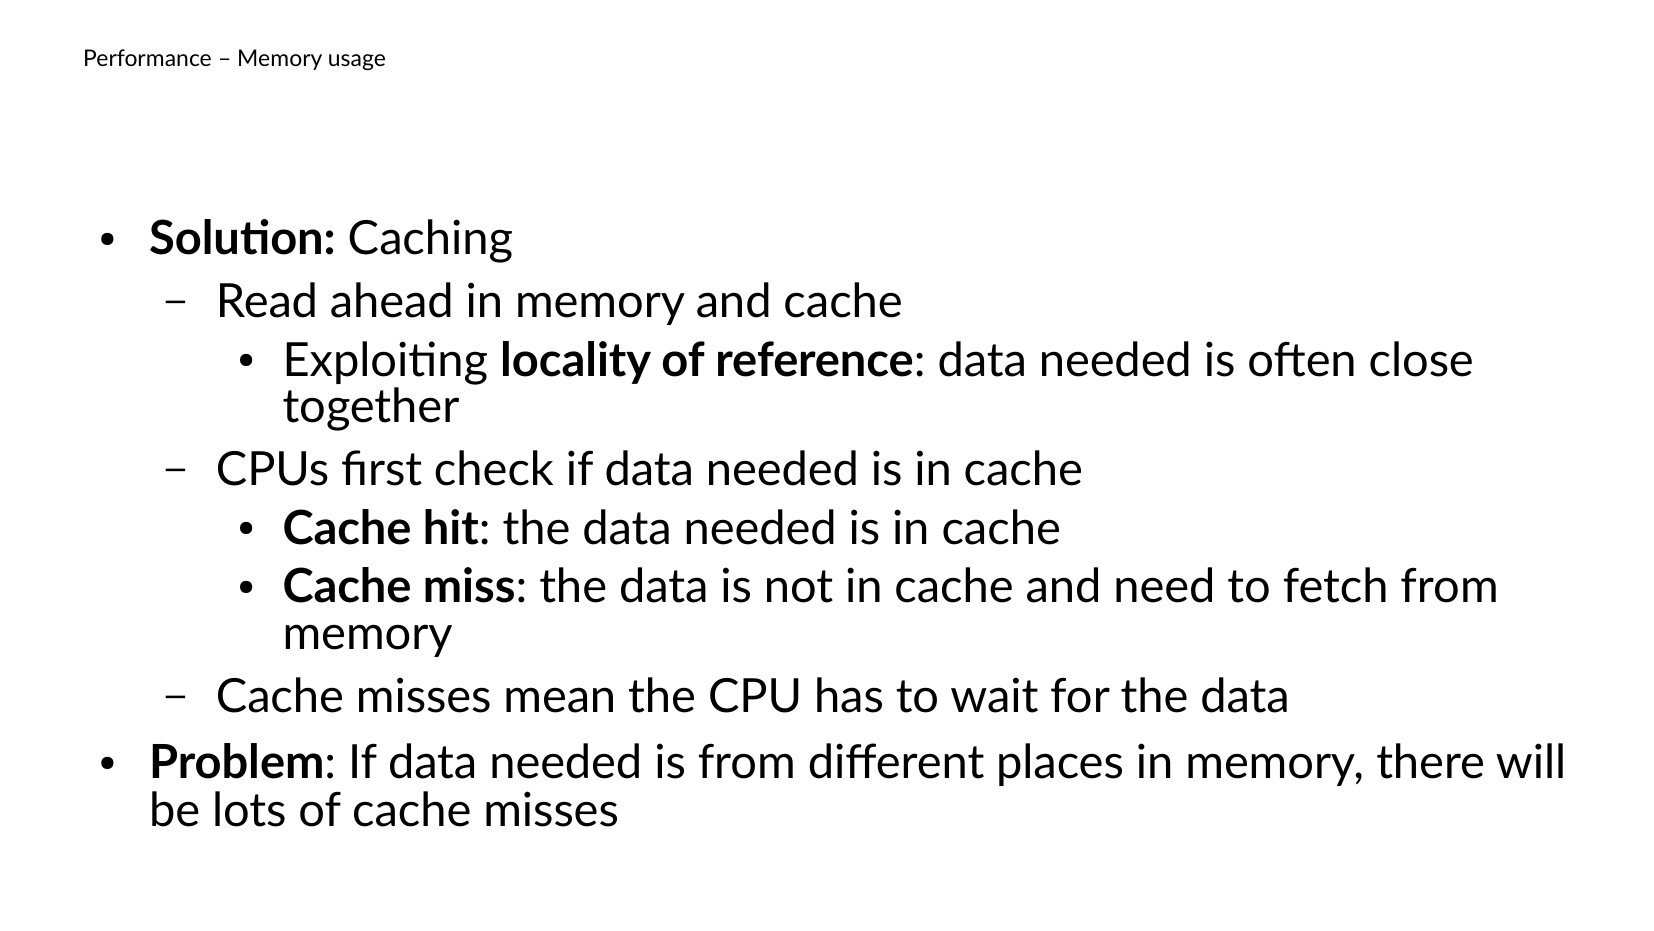

# Performance – Memory usage
Solution: Caching
Read ahead in memory and cache
Exploiting locality of reference: data needed is often close together
CPUs first check if data needed is in cache
Cache hit: the data needed is in cache
Cache miss: the data is not in cache and need to fetch from memory
Cache misses mean the CPU has to wait for the data
Problem: If data needed is from different places in memory, there will be lots of cache misses